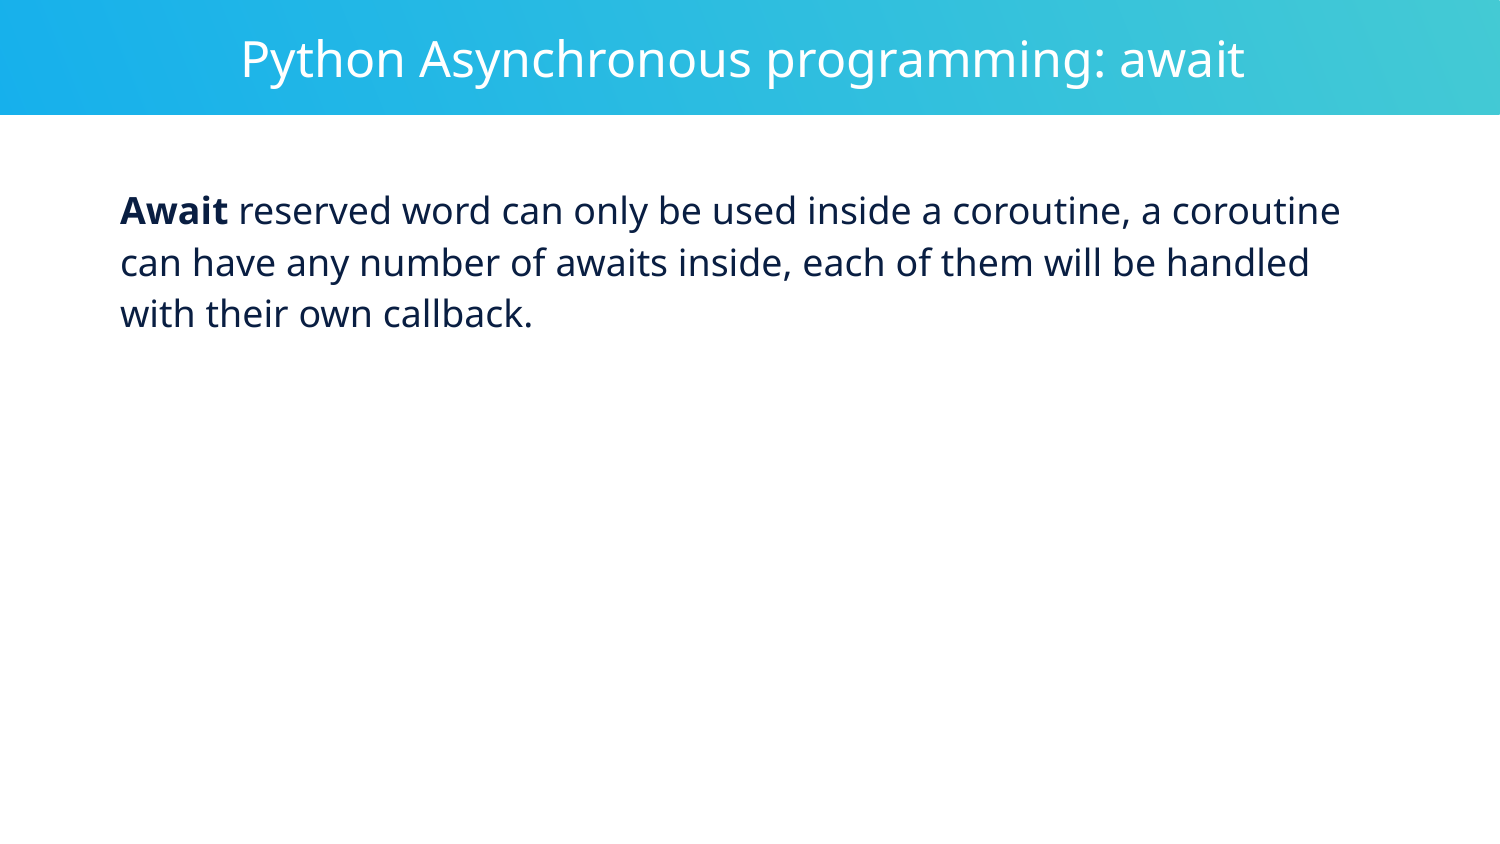

Python Asynchronous programming: await
Await reserved word can only be used inside a coroutine, a coroutine can have any number of awaits inside, each of them will be handled with their own callback.